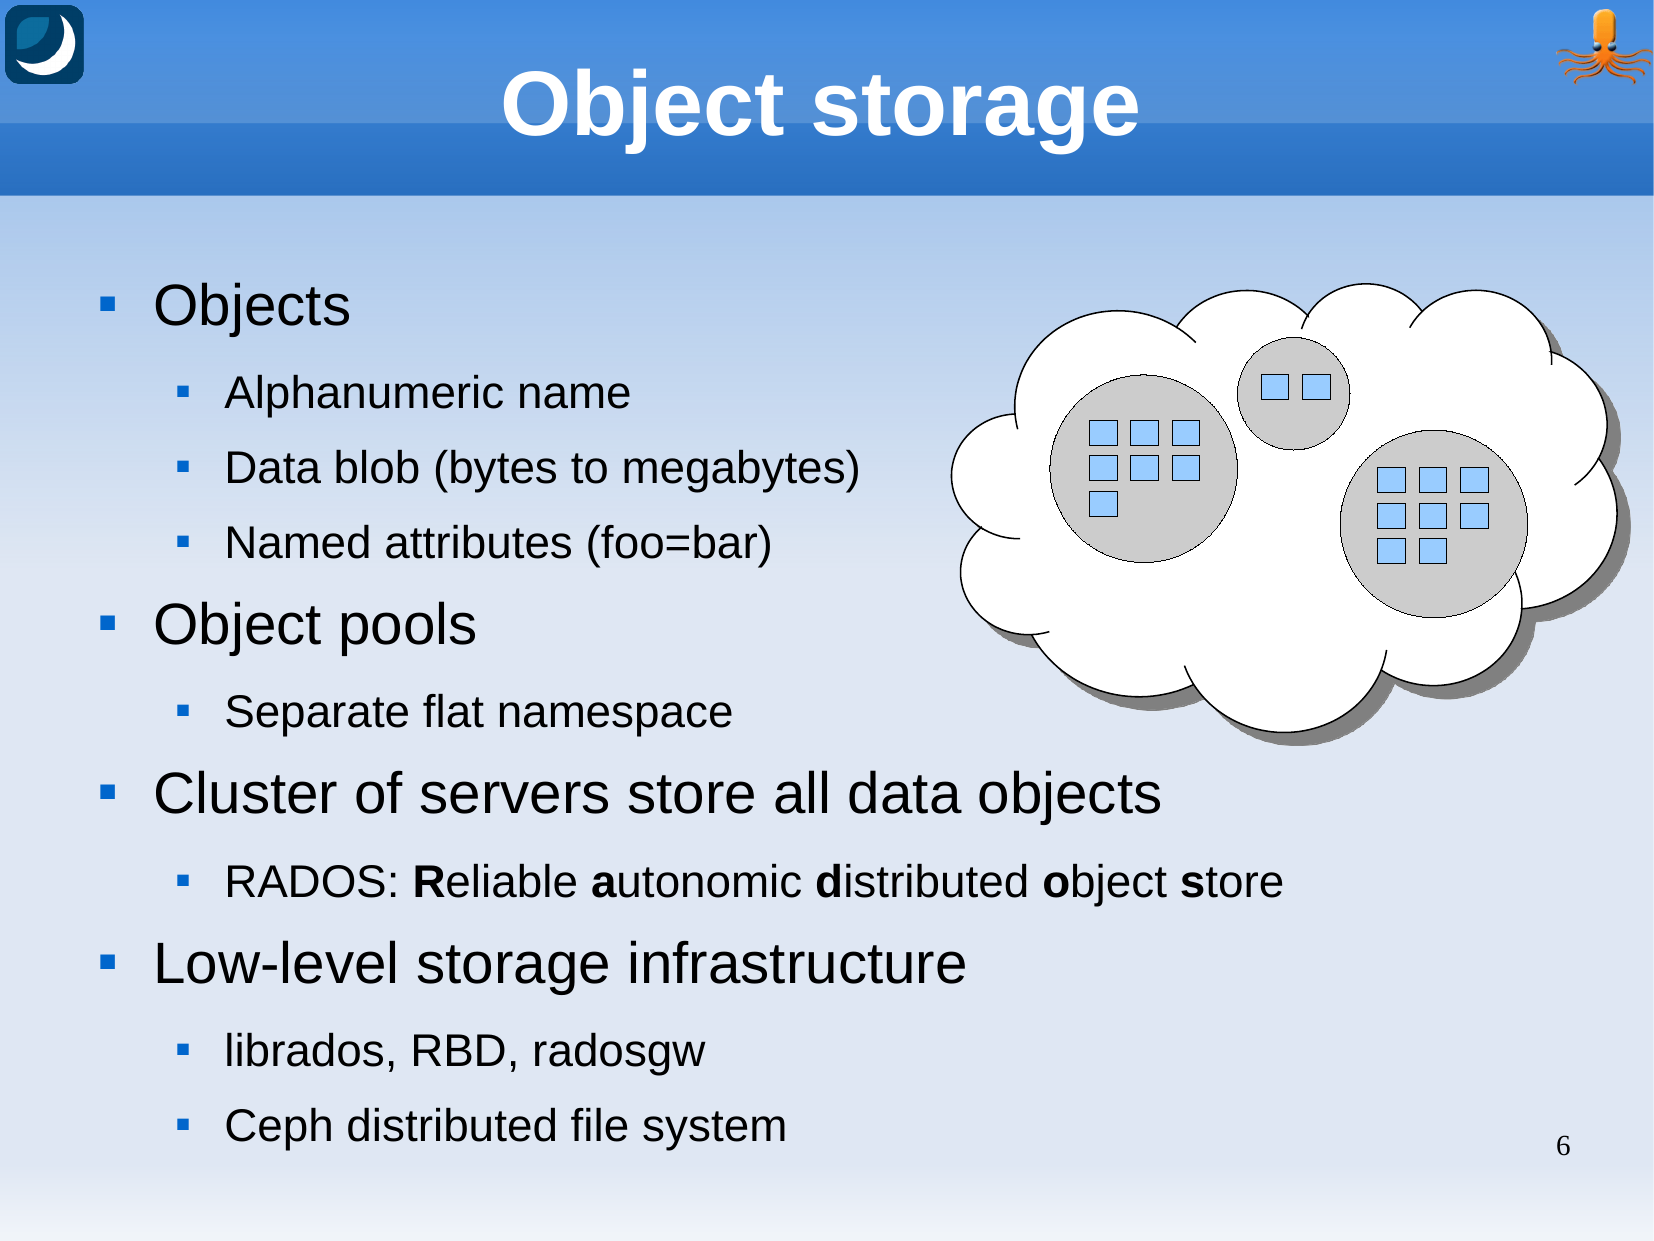

# Object storage
Objects
Alphanumeric name
Data blob (bytes to megabytes)
Named attributes (foo=bar)
Object pools
Separate flat namespace
Cluster of servers store all data objects
RADOS: Reliable autonomic distributed object store
Low-level storage infrastructure
librados, RBD, radosgw
Ceph distributed file system
6